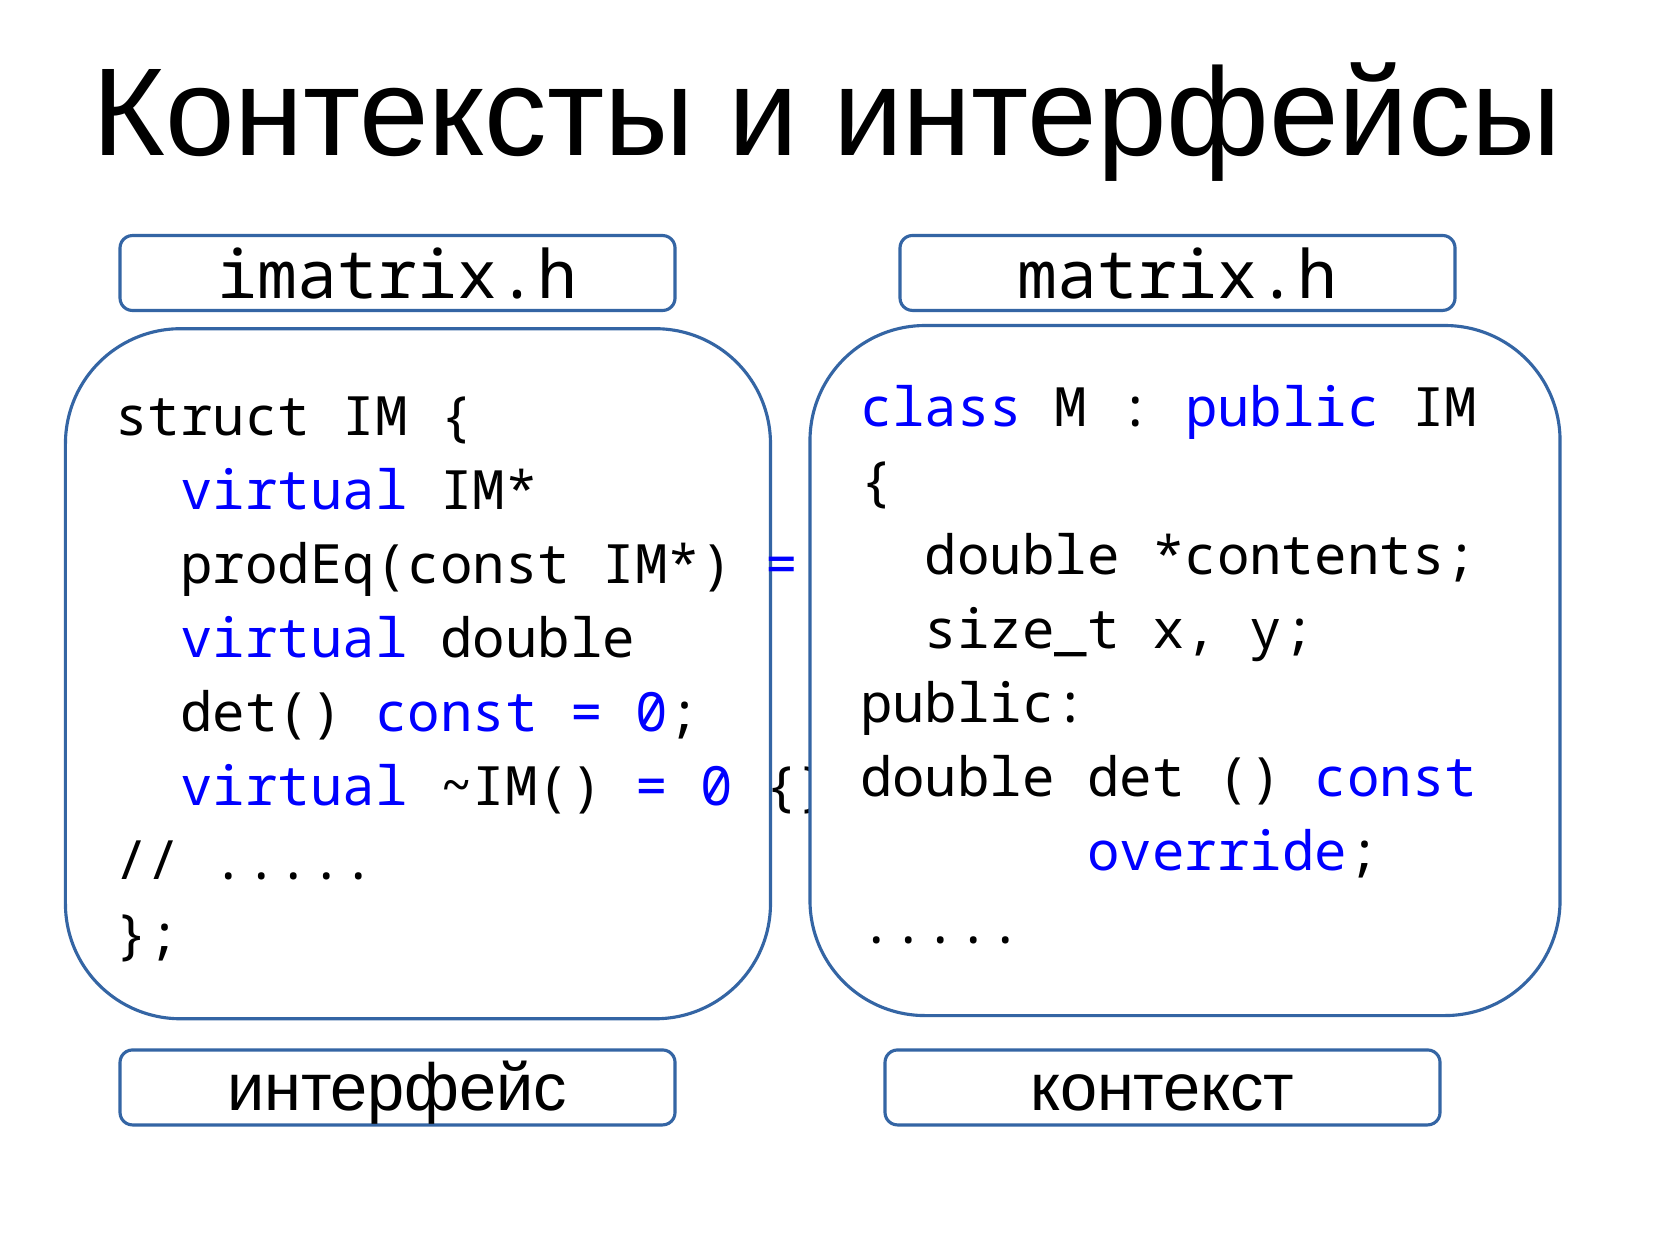

# Контексты и интерфейсы
matrix.h
imatrix.h
class M : public IM
{
 double *contents;
 size_t x, y;
public:
double det () const
 override;
.....
struct IM {
 virtual IM*
 prodEq(const IM*) = 0;
 virtual double
 det() const = 0;
 virtual ~IM() = 0 {}
// .....
};
интерфейс
контекст